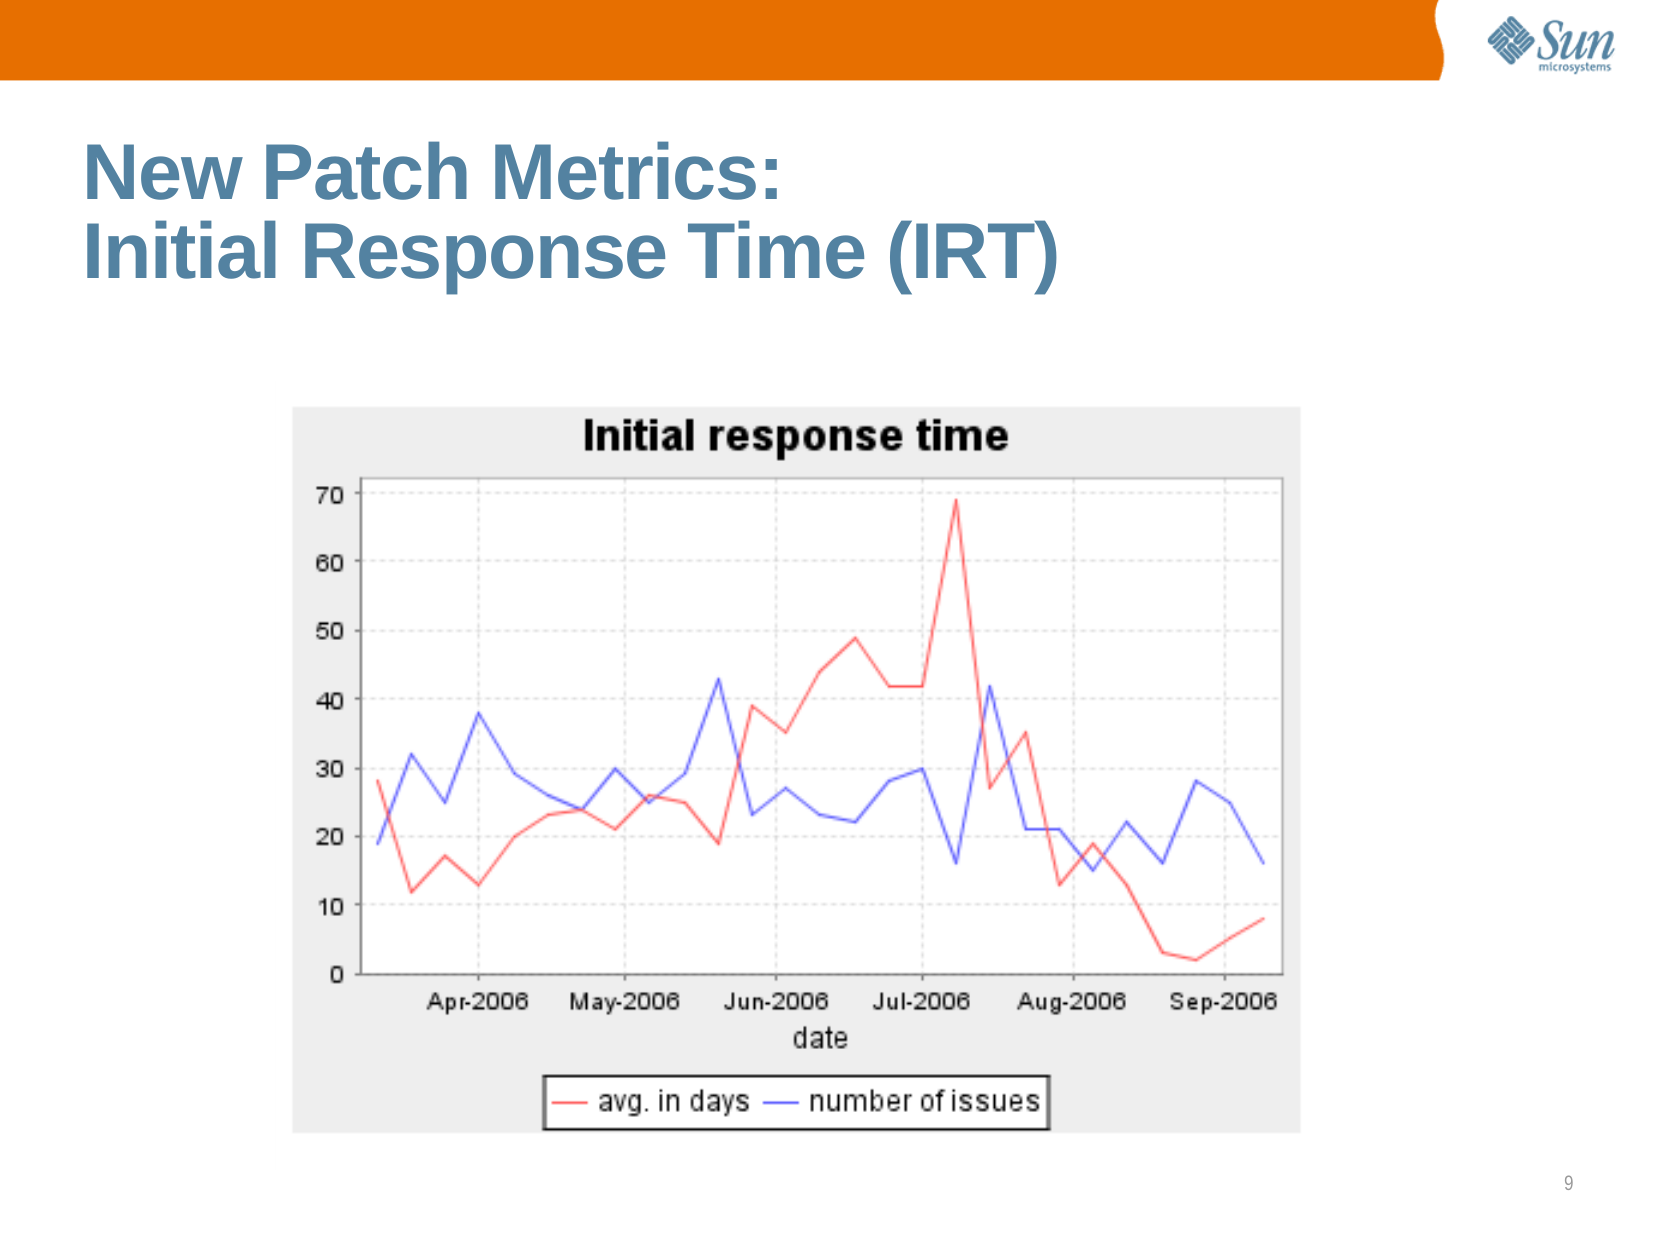

# New Patch Metrics: Initial Response Time (IRT)